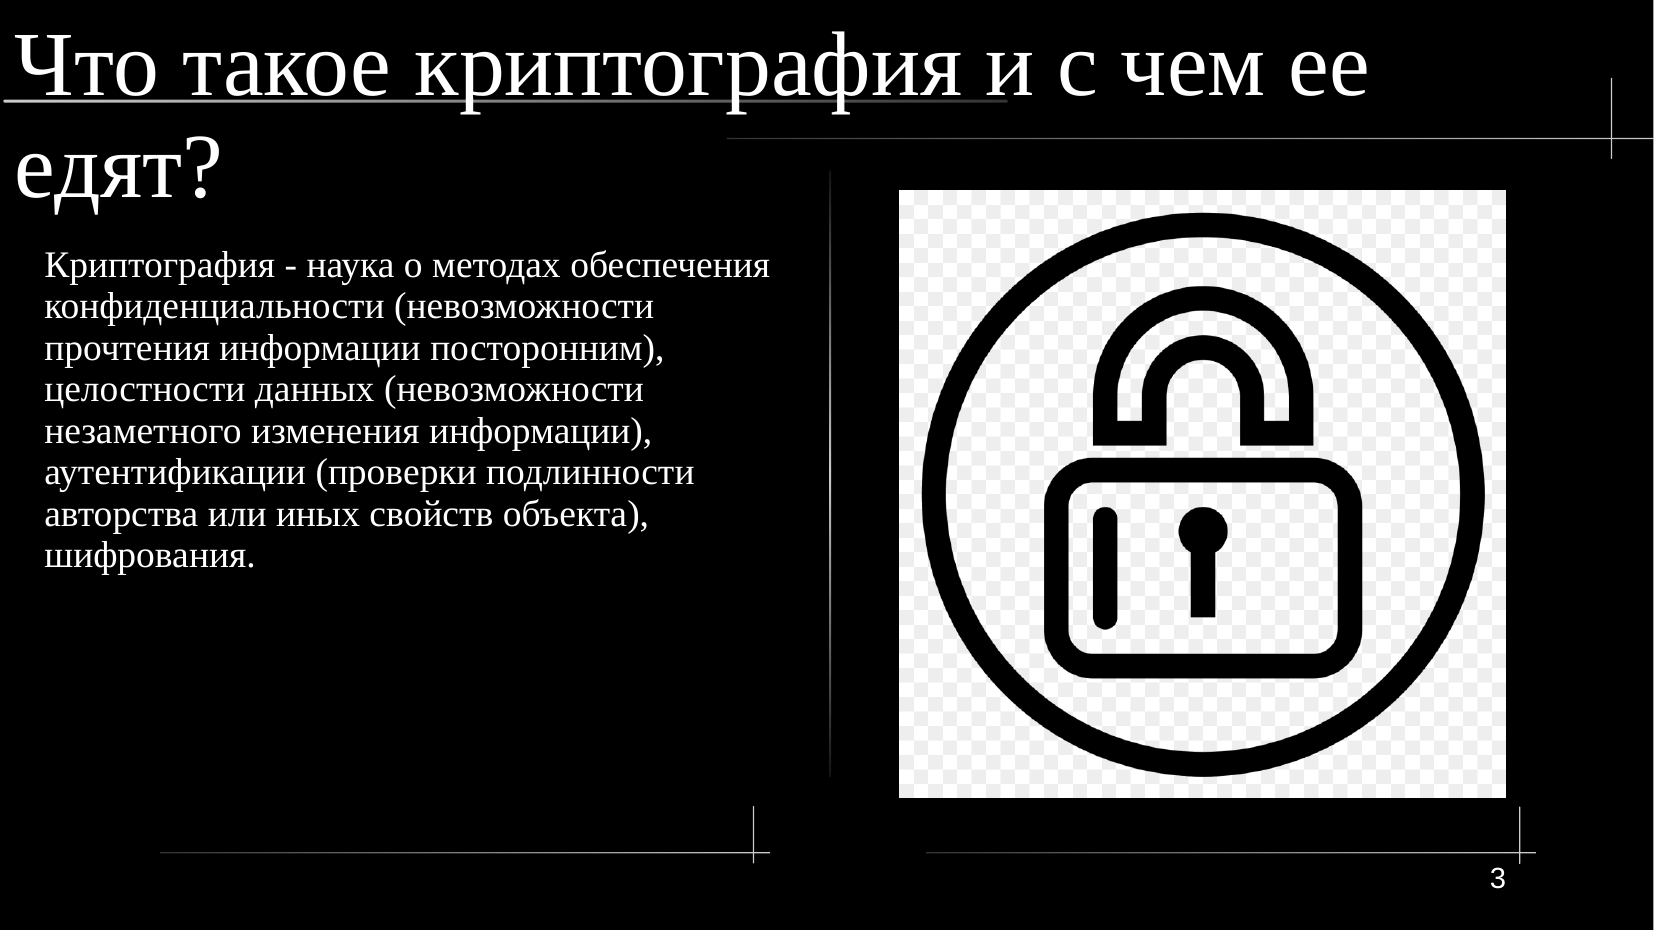

Что такое криптография и с чем ее едят?
Криптография - наука о методах обеспечения конфиденциальности (невозможности прочтения информации посторонним), целостности данных (невозможности незаметного изменения информации), аутентификации (проверки подлинности авторства или иных свойств объекта), шифрования.
3